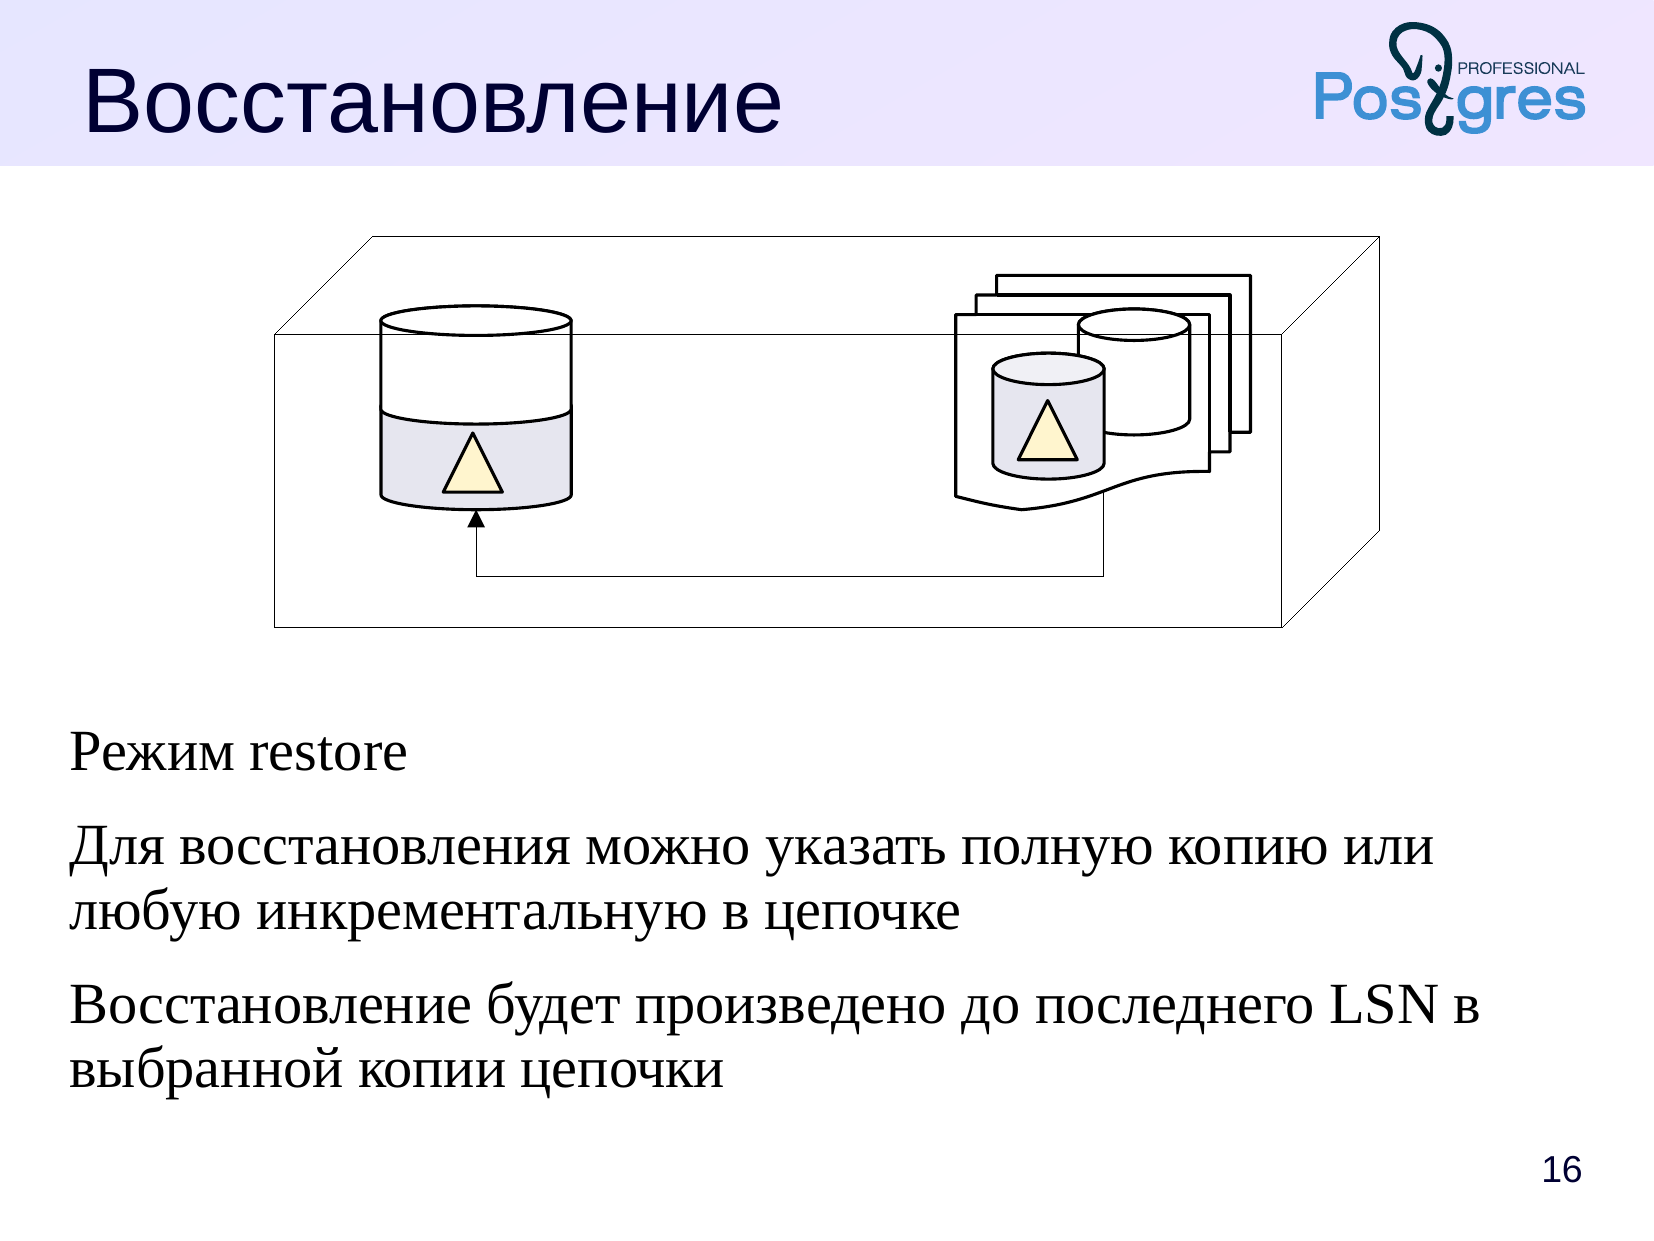

# Восстановление
Режим restore
Для восстановления можно указать полную копию или любую инкрементальную в цепочке
Восстановление будет произведено до последнего LSN в выбранной копии цепочки